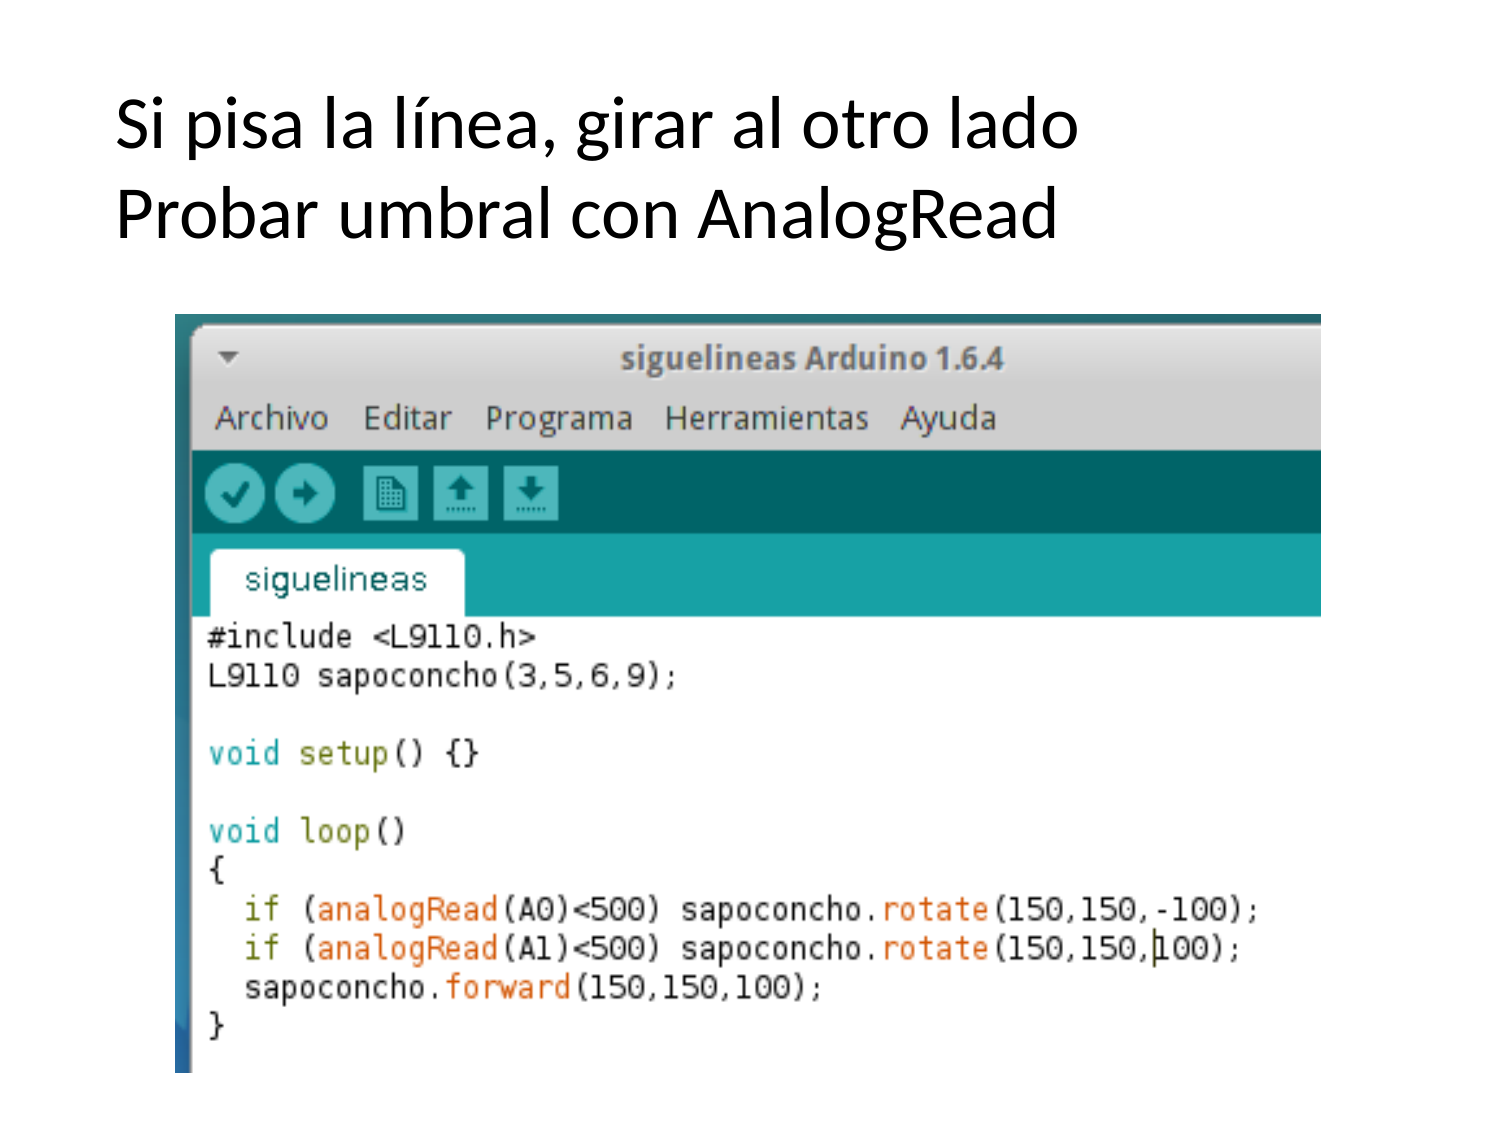

Si pisa la línea, girar al otro lado
Probar umbral con AnalogRead